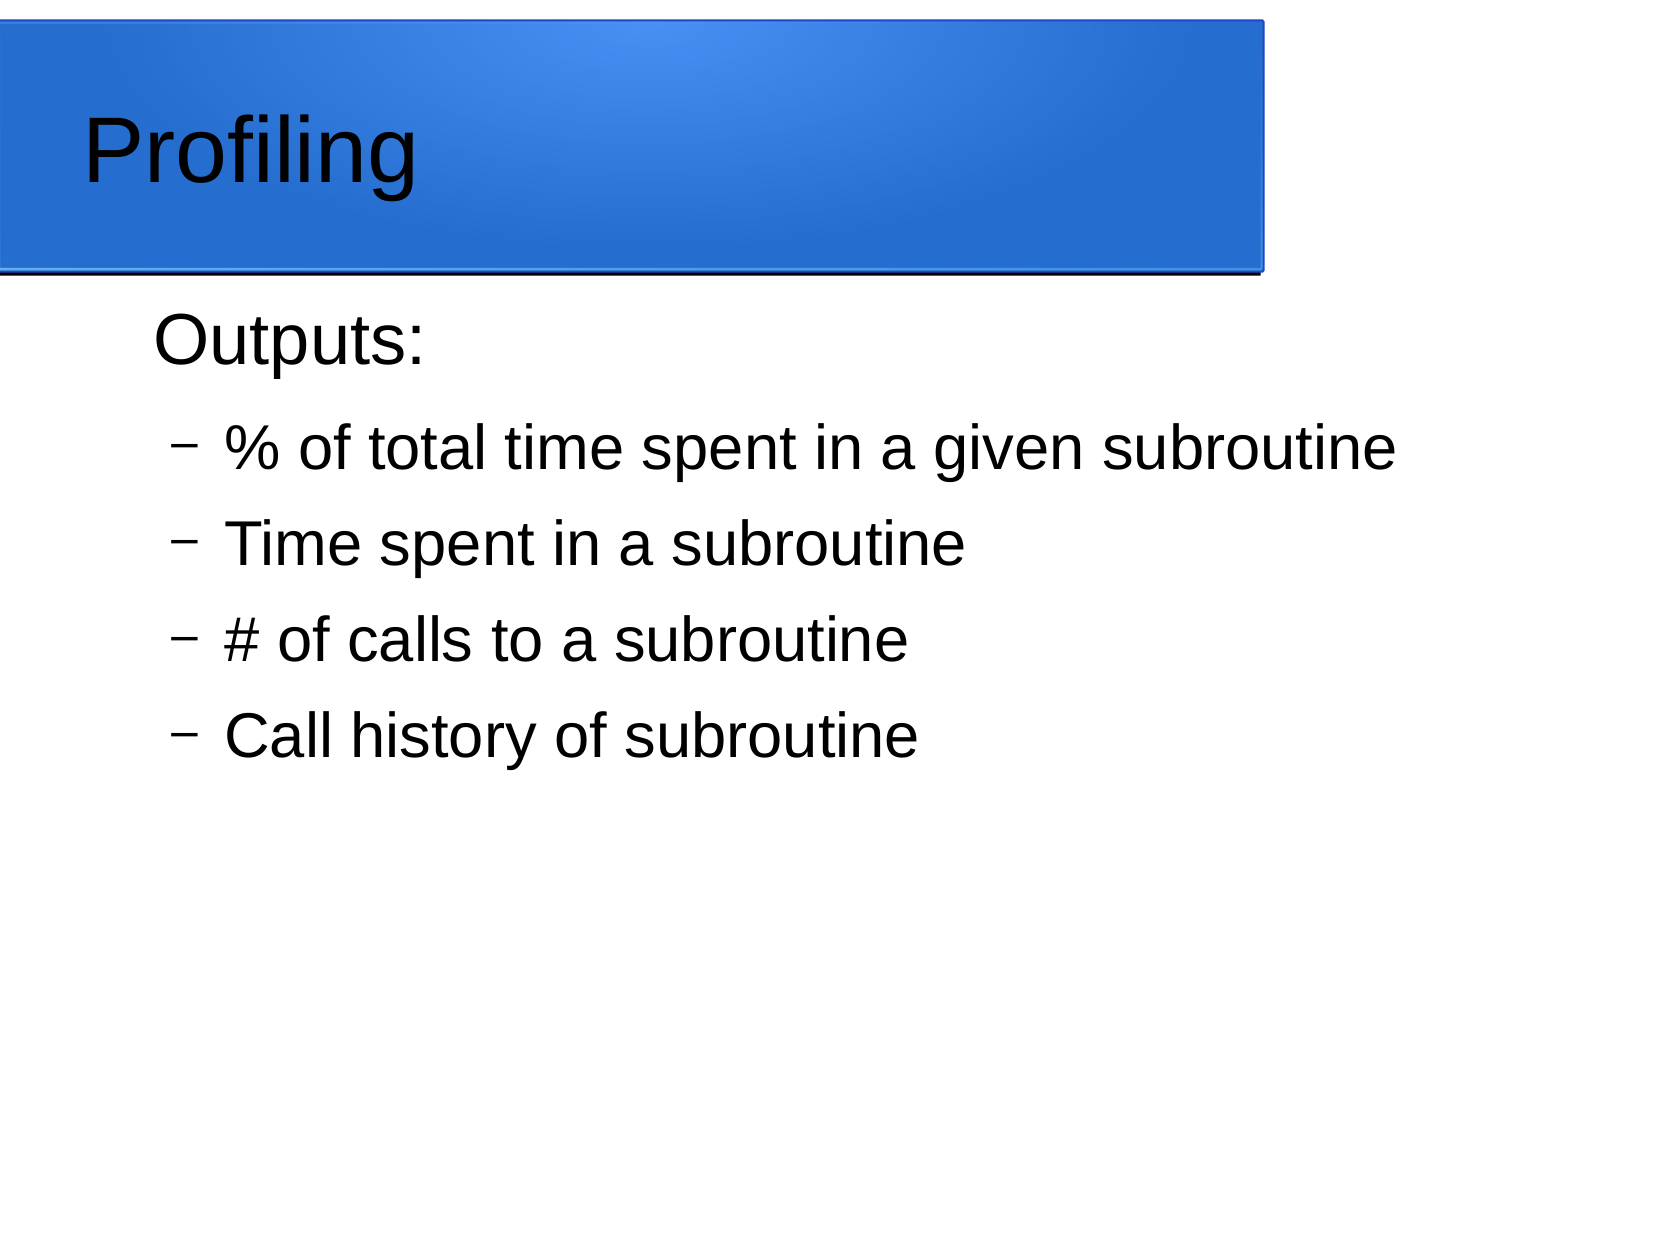

# Profiling
Outputs:
% of total time spent in a given subroutine
Time spent in a subroutine
# of calls to a subroutine
Call history of subroutine